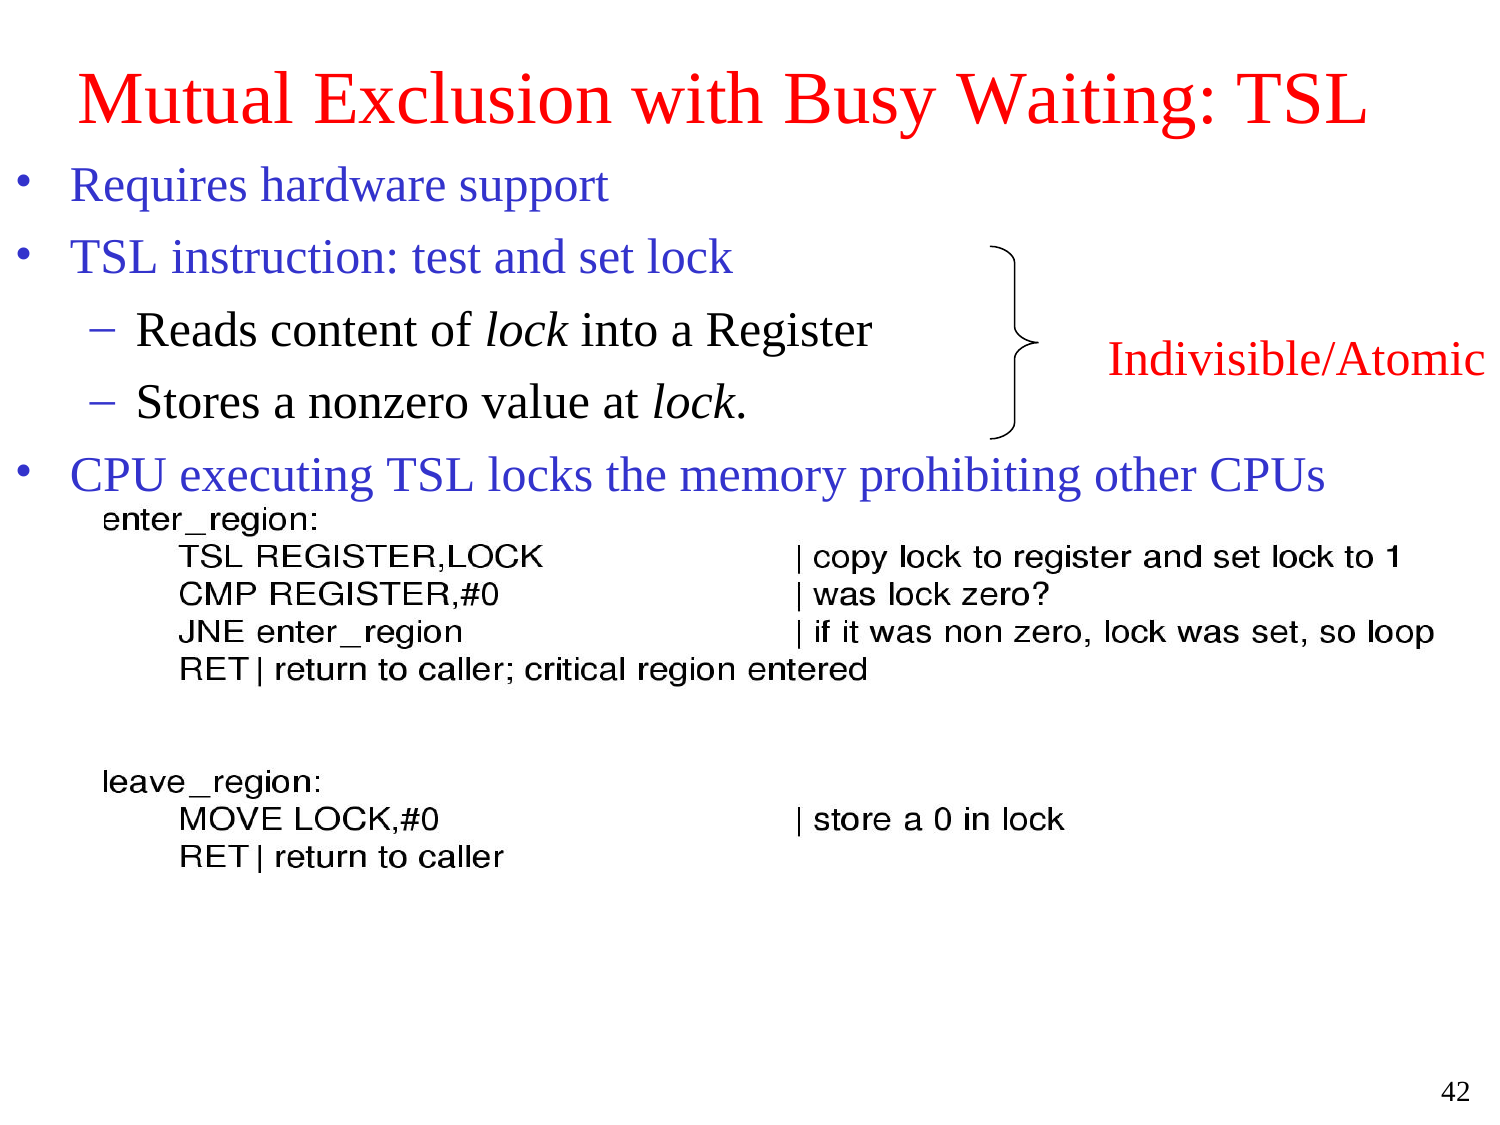

Mutual Exclusion with Busy Waiting: TSL
Requires hardware support
TSL instruction: test and set lock
Reads content of lock into a Register
Stores a nonzero value at lock.
CPU executing TSL locks the memory prohibiting other CPUs
Indivisible/Atomic